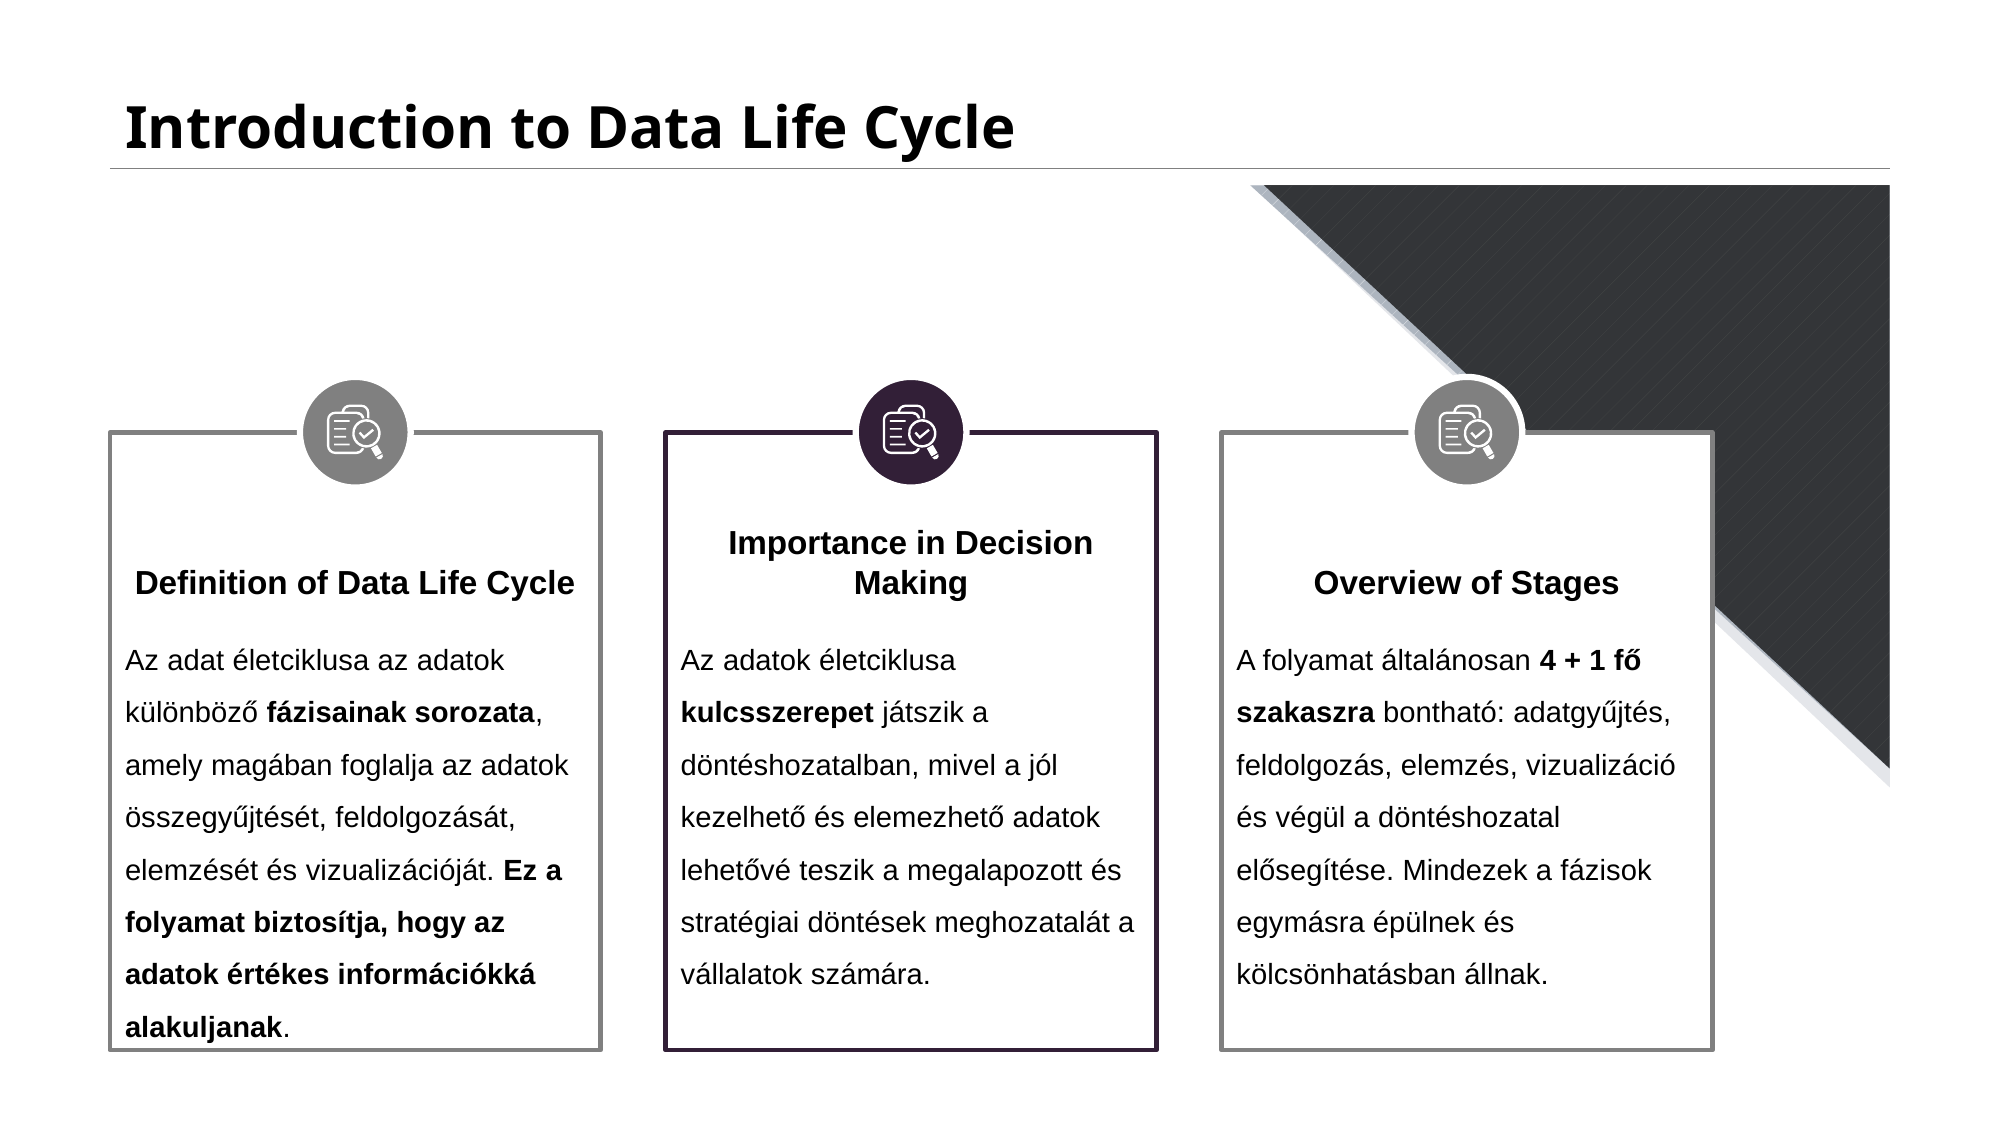

# Introduction to Data Life Cycle
Importance in Decision Making
Definition of Data Life Cycle
Overview of Stages
Az adat életciklusa az adatok különböző fázisainak sorozata, amely magában foglalja az adatok összegyűjtését, feldolgozását, elemzését és vizualizációját. Ez a folyamat biztosítja, hogy az adatok értékes információkká alakuljanak.
Az adatok életciklusa kulcsszerepet játszik a döntéshozatalban, mivel a jól kezelhető és elemezhető adatok lehetővé teszik a megalapozott és stratégiai döntések meghozatalát a vállalatok számára.
A folyamat általánosan 4 + 1 fő szakaszra bontható: adatgyűjtés, feldolgozás, elemzés, vizualizáció és végül a döntéshozatal elősegítése. Mindezek a fázisok egymásra épülnek és kölcsönhatásban állnak.